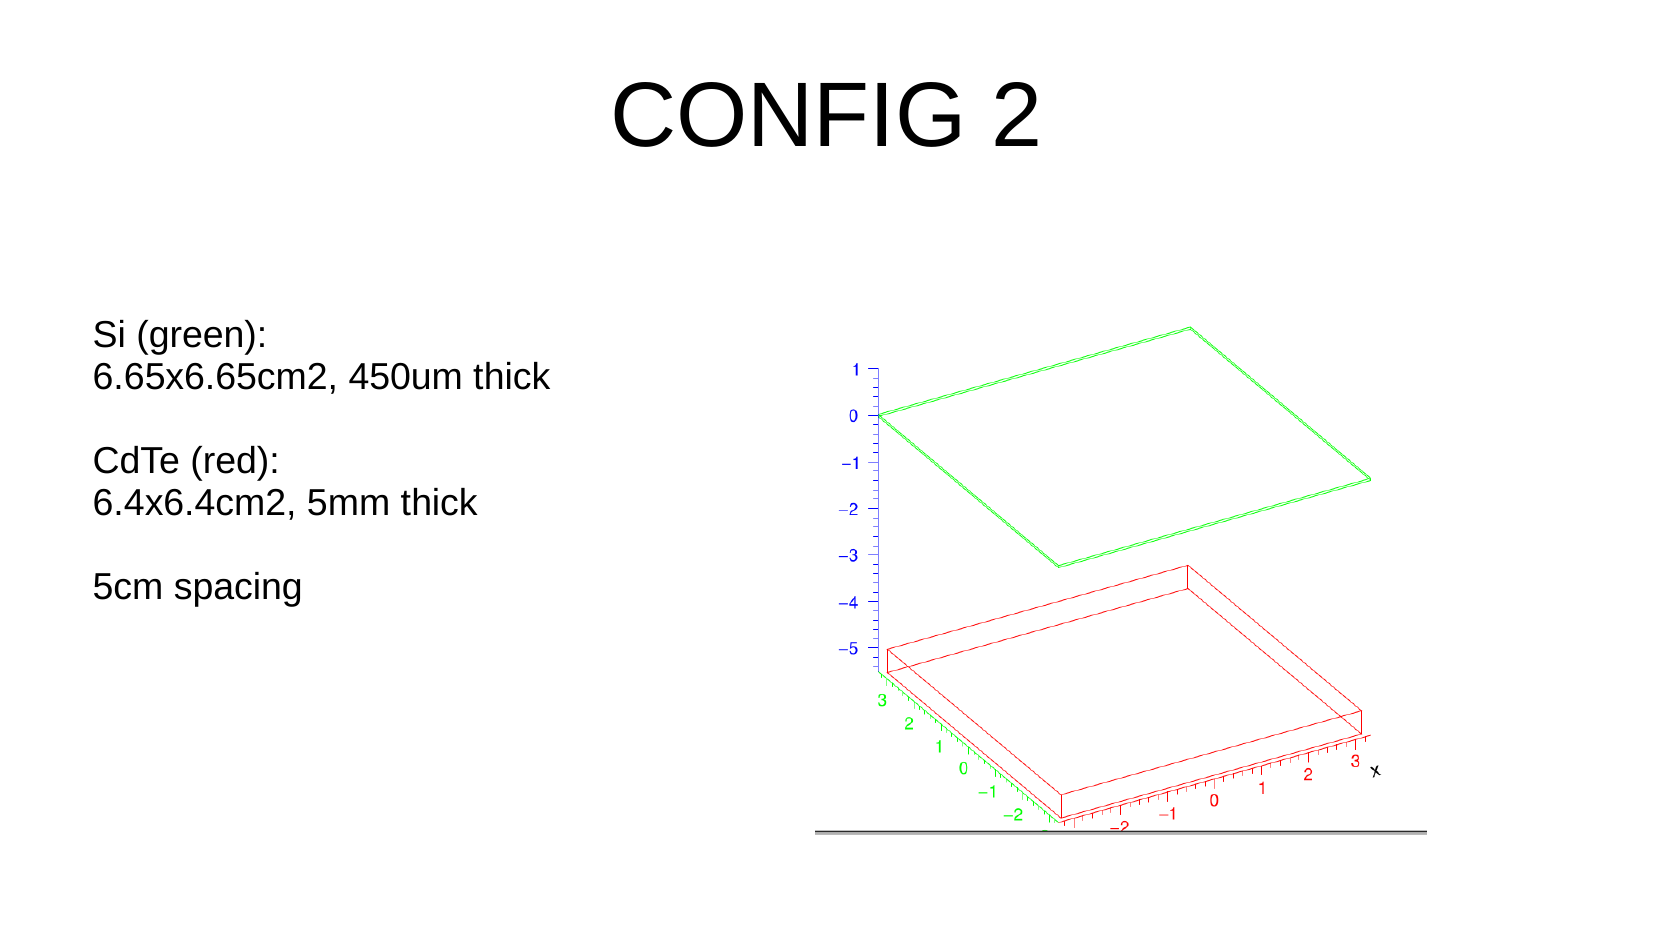

# CONFIG 2
Si (green):
6.65x6.65cm2, 450um thick
CdTe (red):
6.4x6.4cm2, 5mm thick
5cm spacing